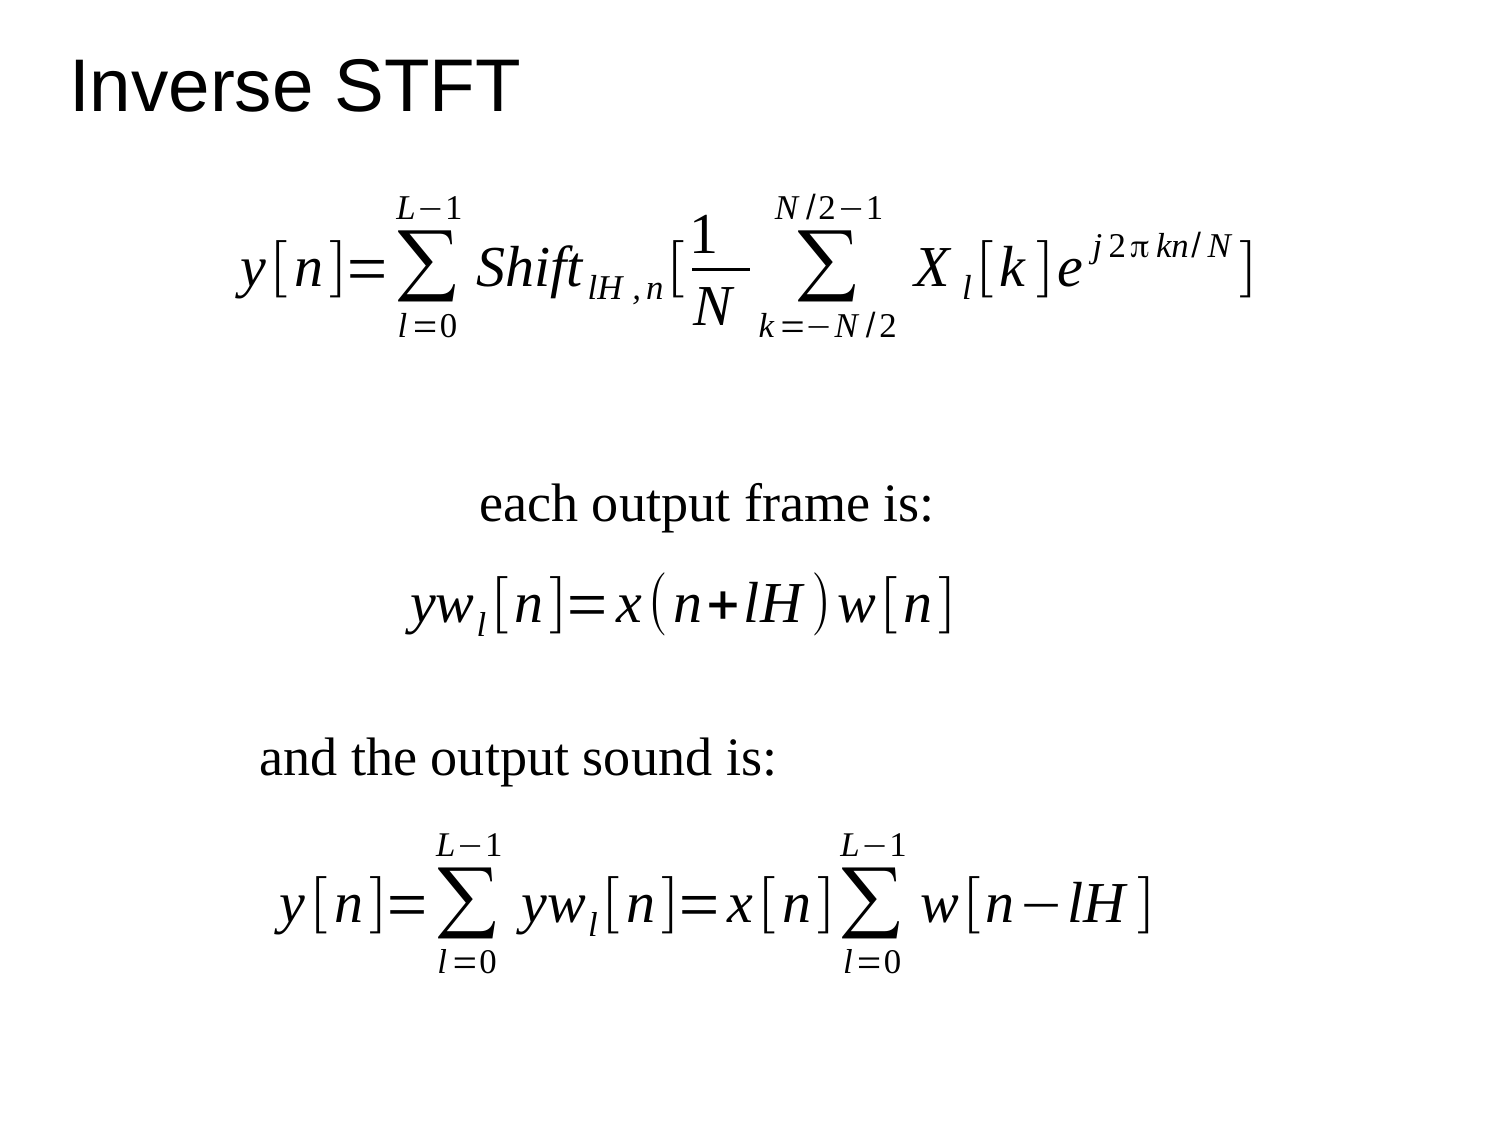

# Inverse STFT
each output frame is:
and the output sound is: